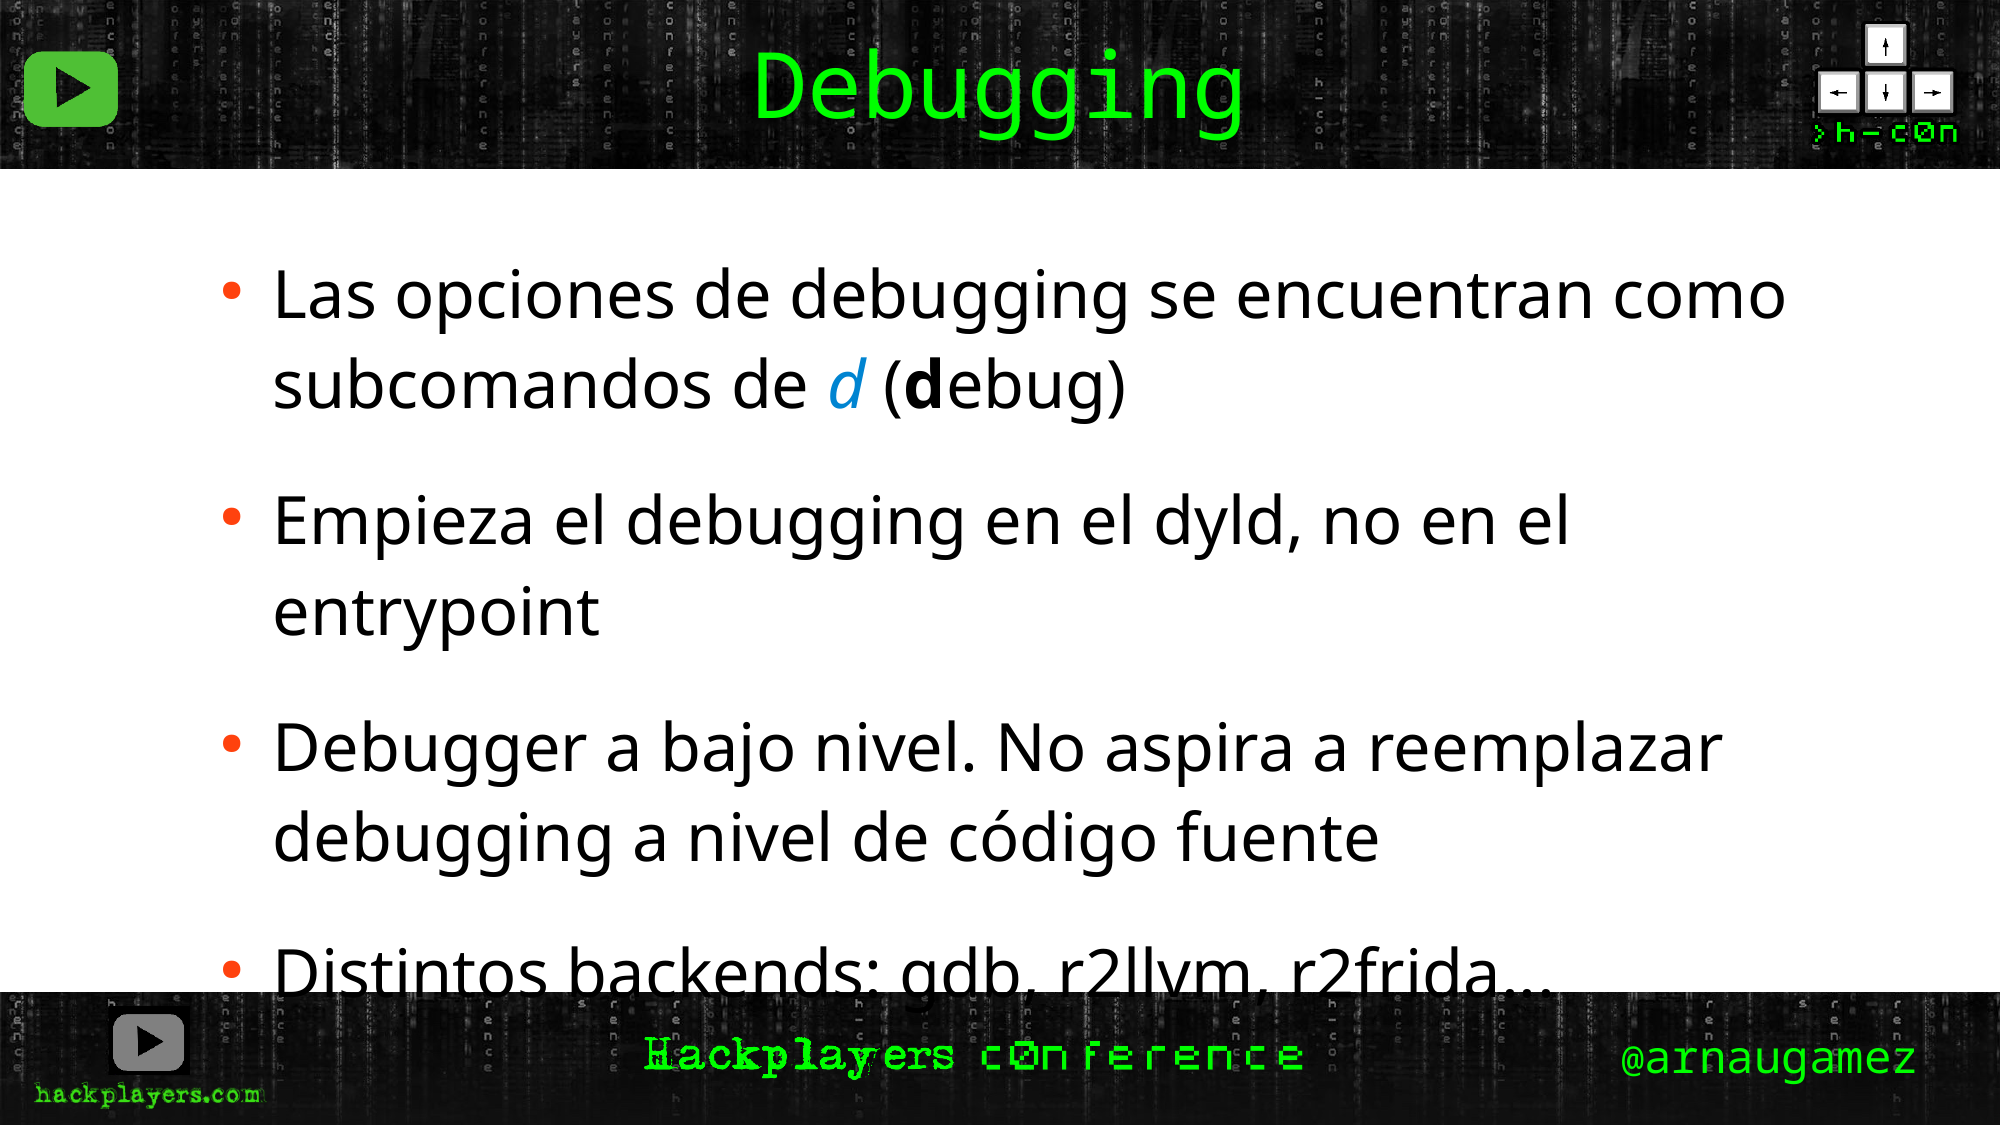

# Debugging
Las opciones de debugging se encuentran como subcomandos de d (debug)
Empieza el debugging en el dyld, no en el entrypoint
Debugger a bajo nivel. No aspira a reemplazar debugging a nivel de código fuente
Distintos backends: gdb, r2llvm, r2frida...